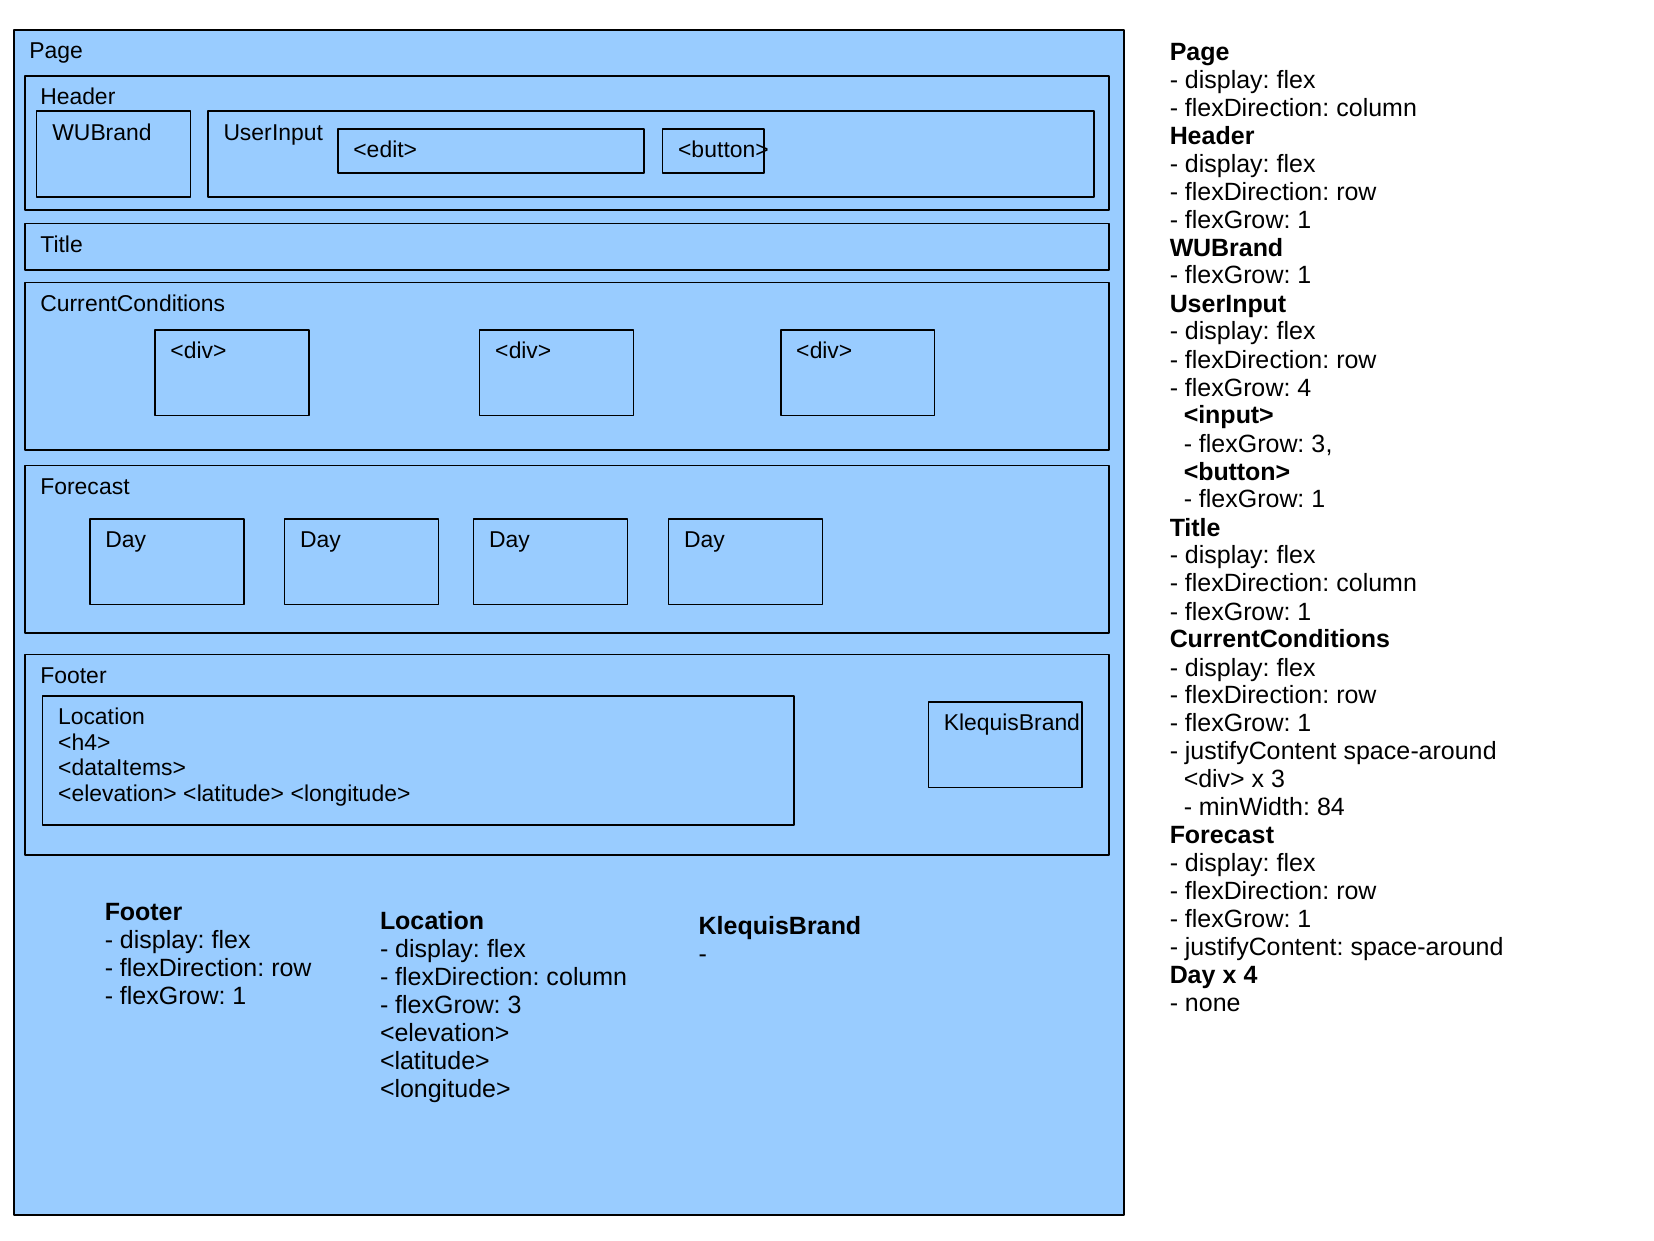

Page
Page
- display: flex
- flexDirection: column
Header
- display: flex
- flexDirection: row
- flexGrow: 1
WUBrand
- flexGrow: 1
UserInput
- display: flex
- flexDirection: row
- flexGrow: 4
 <input>
 - flexGrow: 3,
 <button>
 - flexGrow: 1
Title
- display: flex
- flexDirection: column
- flexGrow: 1
CurrentConditions
- display: flex
- flexDirection: row
- flexGrow: 1
- justifyContent space-around
 <div> x 3
 - minWidth: 84
Forecast
- display: flex
- flexDirection: row
- flexGrow: 1
- justifyContent: space-around
Day x 4
- none
Header
WUBrand
UserInput
<edit>
<button>
Title
CurrentConditions
<div>
<div>
<div>
Forecast
Day
Day
Day
Day
Footer
Location
<h4>
<dataItems>
<elevation> <latitude> <longitude>
KlequisBrand
Footer
- display: flex
- flexDirection: row
- flexGrow: 1
Location
- display: flex
- flexDirection: column
- flexGrow: 3
<elevation>
<latitude>
<longitude>
KlequisBrand
-